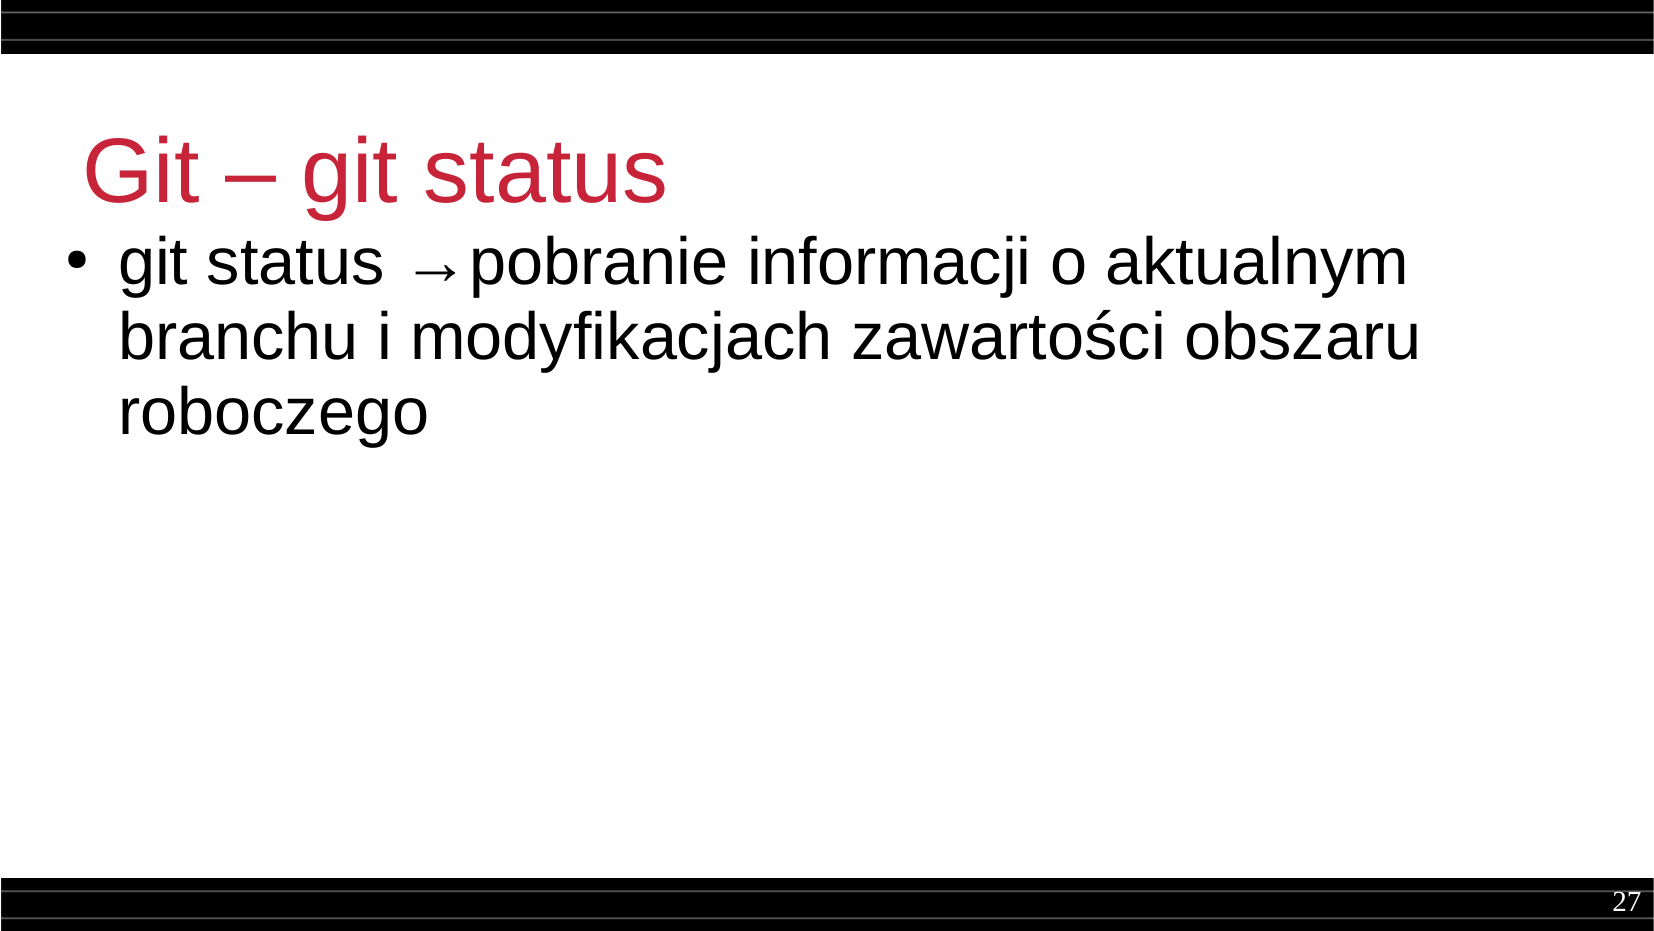

# Git – git status
git status →pobranie informacji o aktualnym branchu i modyfikacjach zawartości obszaru roboczego